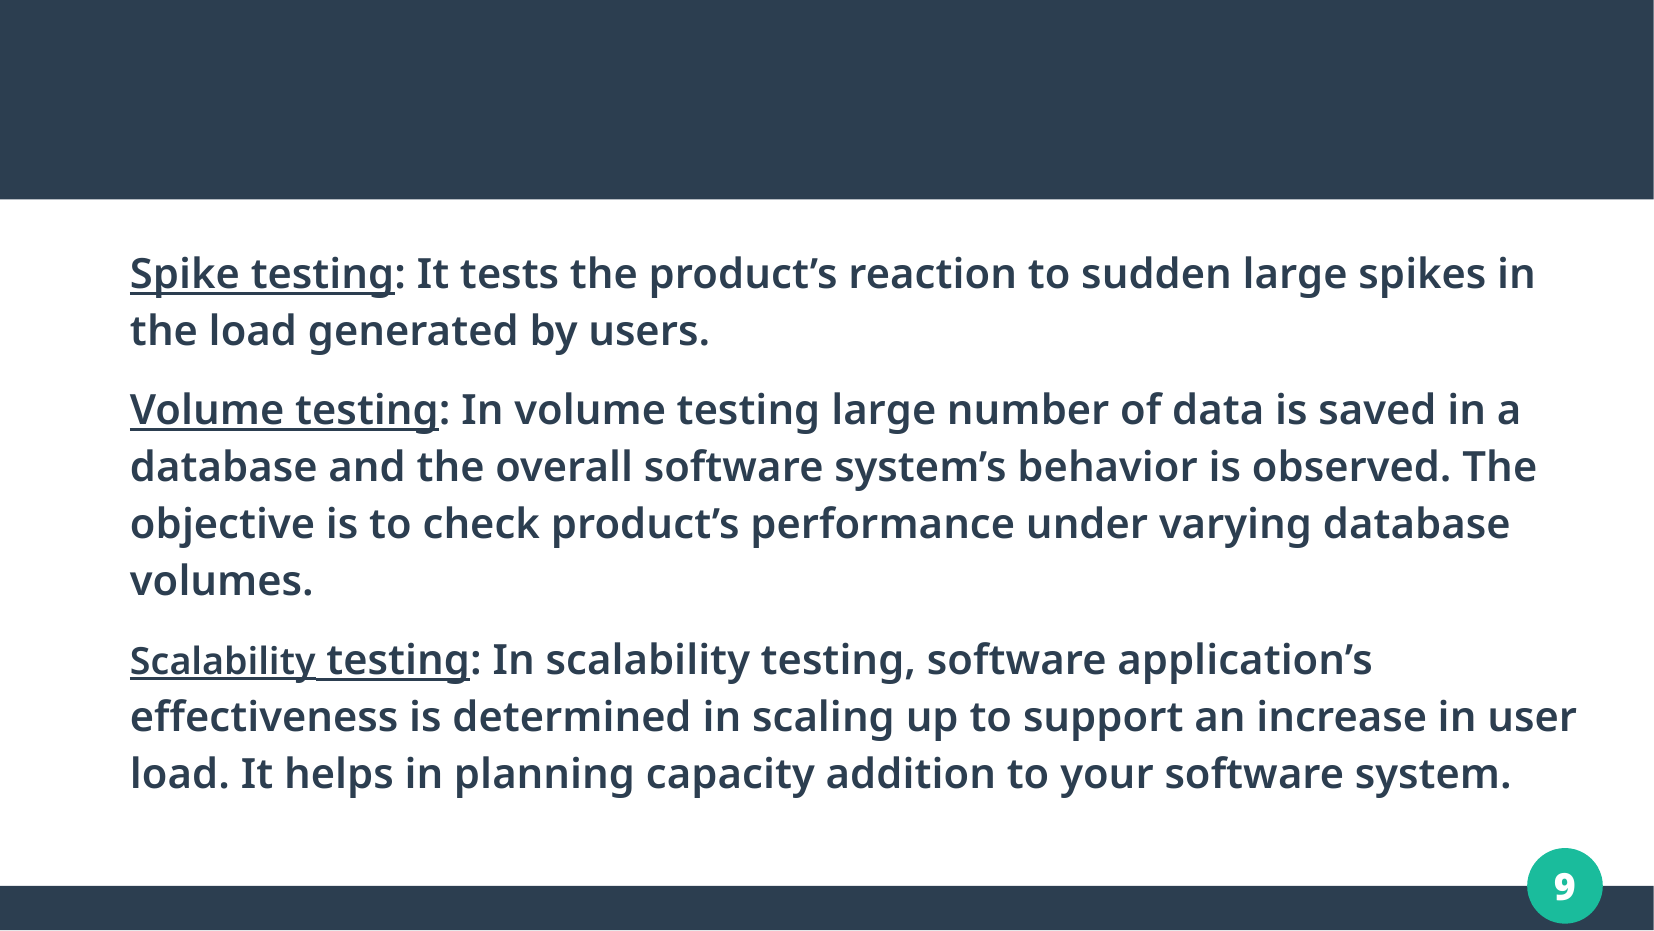

# Spike testing: It tests the product’s reaction to sudden large spikes in the load generated by users.
Volume testing: In volume testing large number of data is saved in a database and the overall software system’s behavior is observed. The objective is to check product’s performance under varying database volumes.
Scalability testing: In scalability testing, software application’s effectiveness is determined in scaling up to support an increase in user load. It helps in planning capacity addition to your software system.